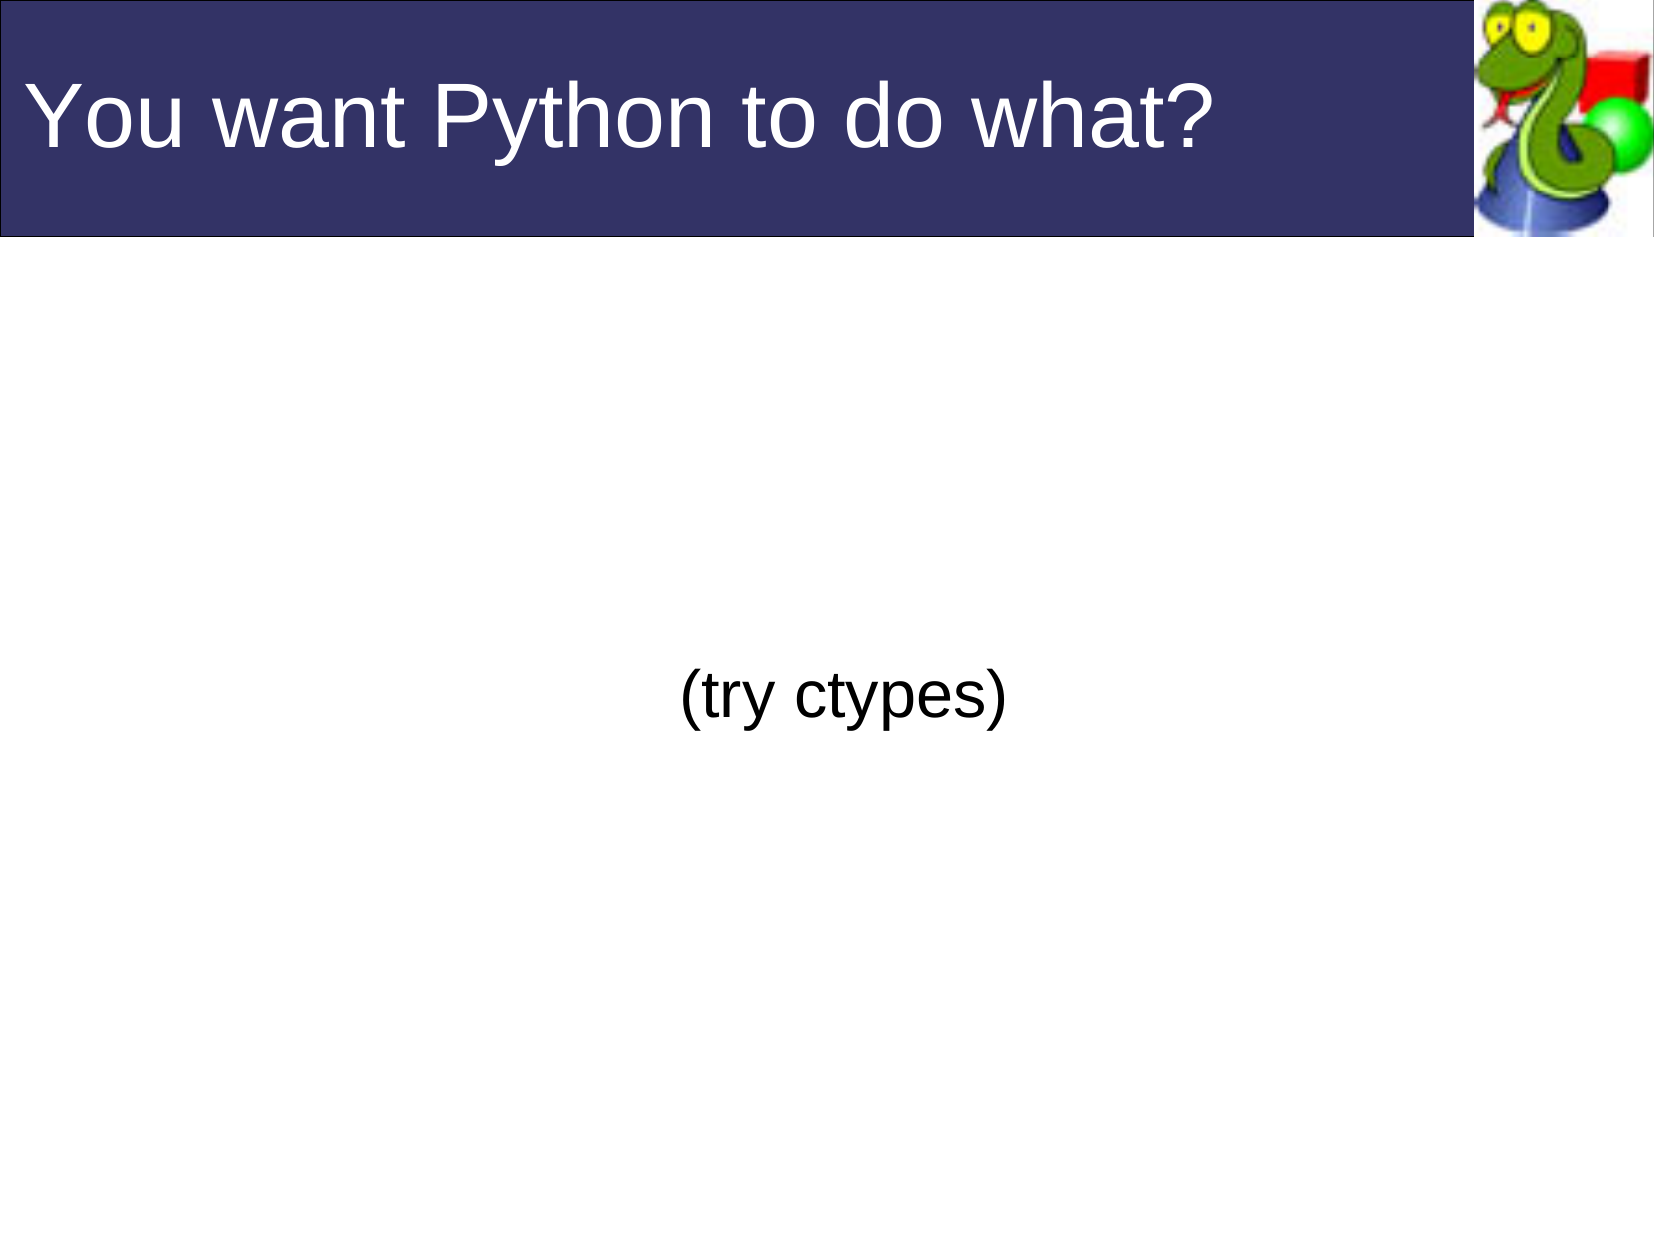

# You want Python to do what?
(try ctypes)